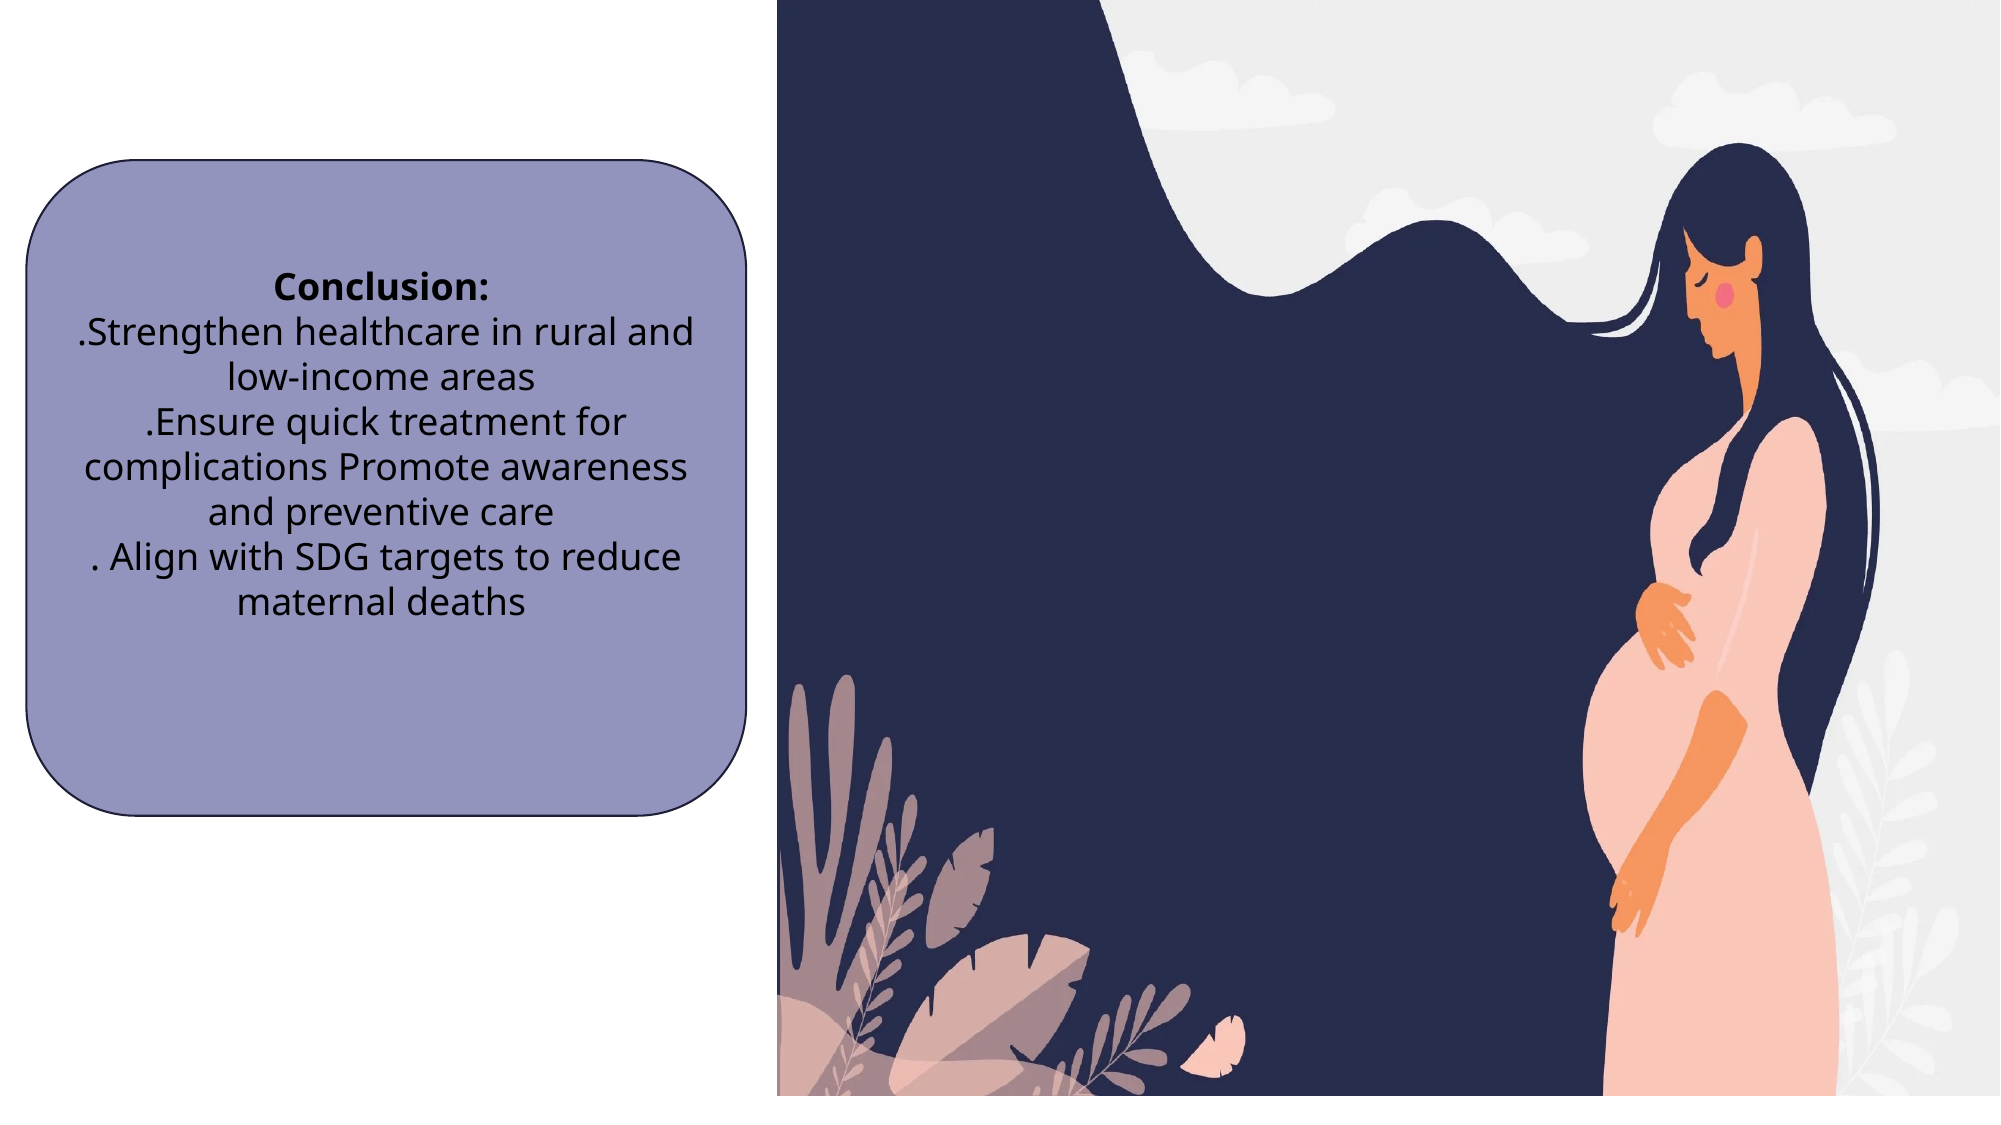

Conclusion:
.Strengthen healthcare in rural and low-income areas
.Ensure quick treatment for complications Promote awareness and preventive care
. Align with SDG targets to reduce maternal deaths
Maternal Mortality in Bangladesh